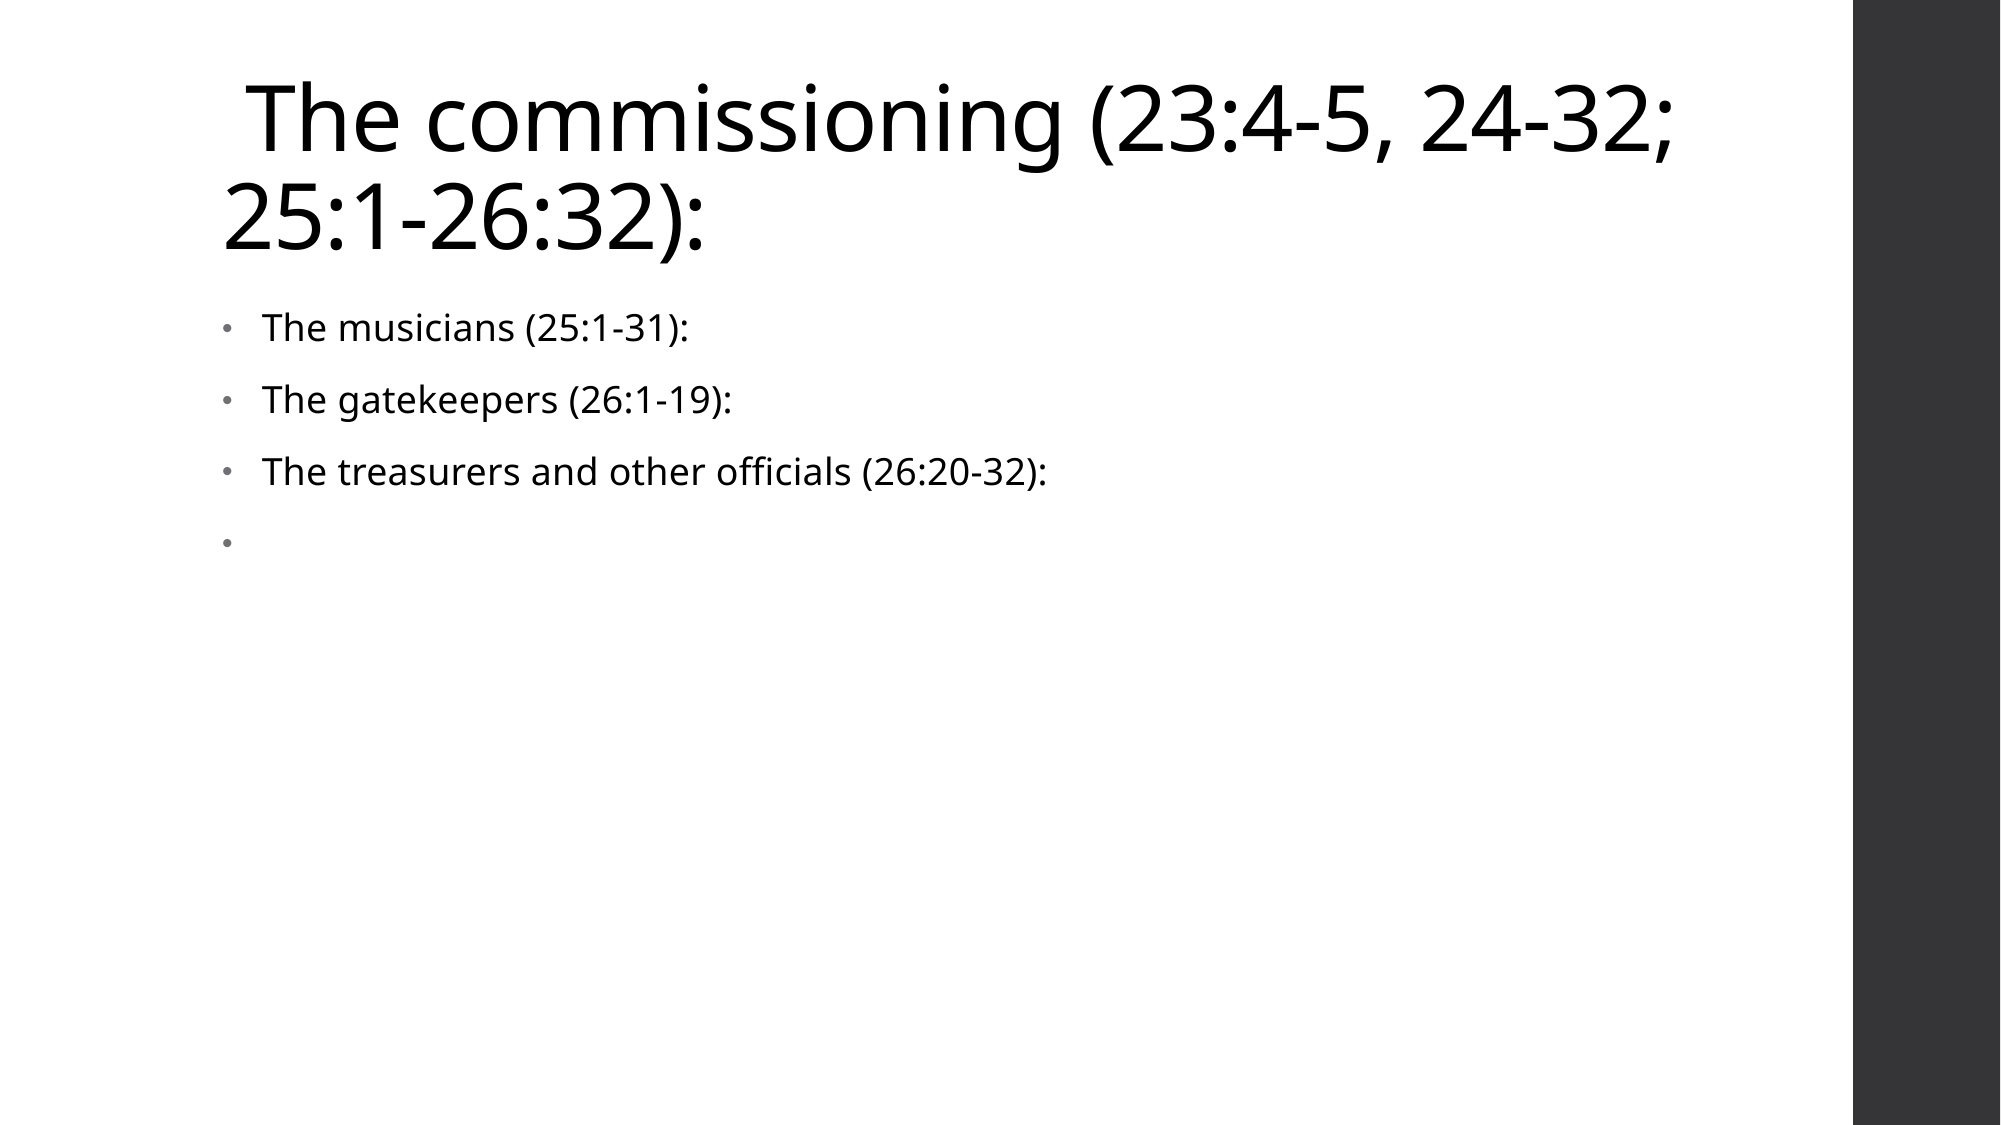

# The commissioning (23:4-5, 24-32; 25:1-26:32):
 The musicians (25:1-31):
 The gatekeepers (26:1-19):
 The treasurers and other officials (26:20-32):